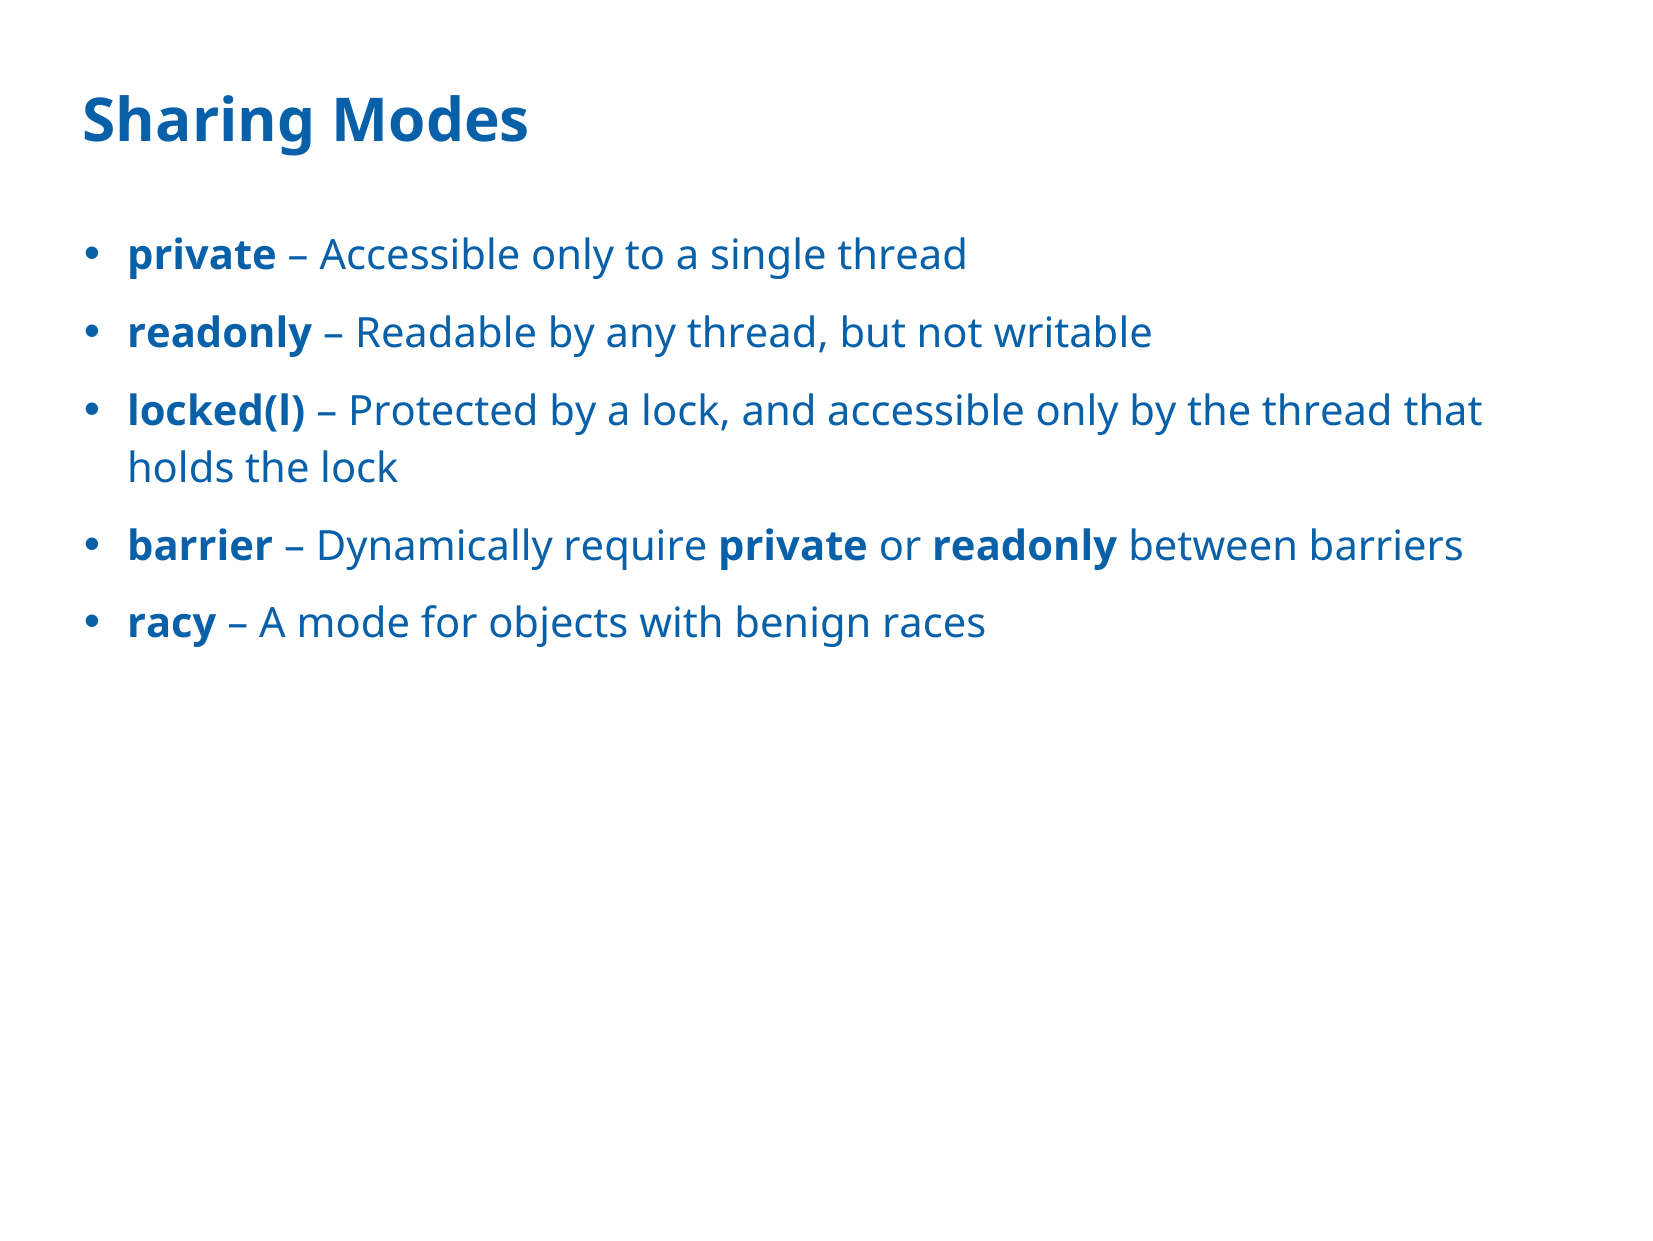

# Sharing Modes
private – Accessible only to a single thread
readonly – Readable by any thread, but not writable
locked(l) – Protected by a lock, and accessible only by the thread that holds the lock
barrier – Dynamically require private or readonly between barriers
racy – A mode for objects with benign races